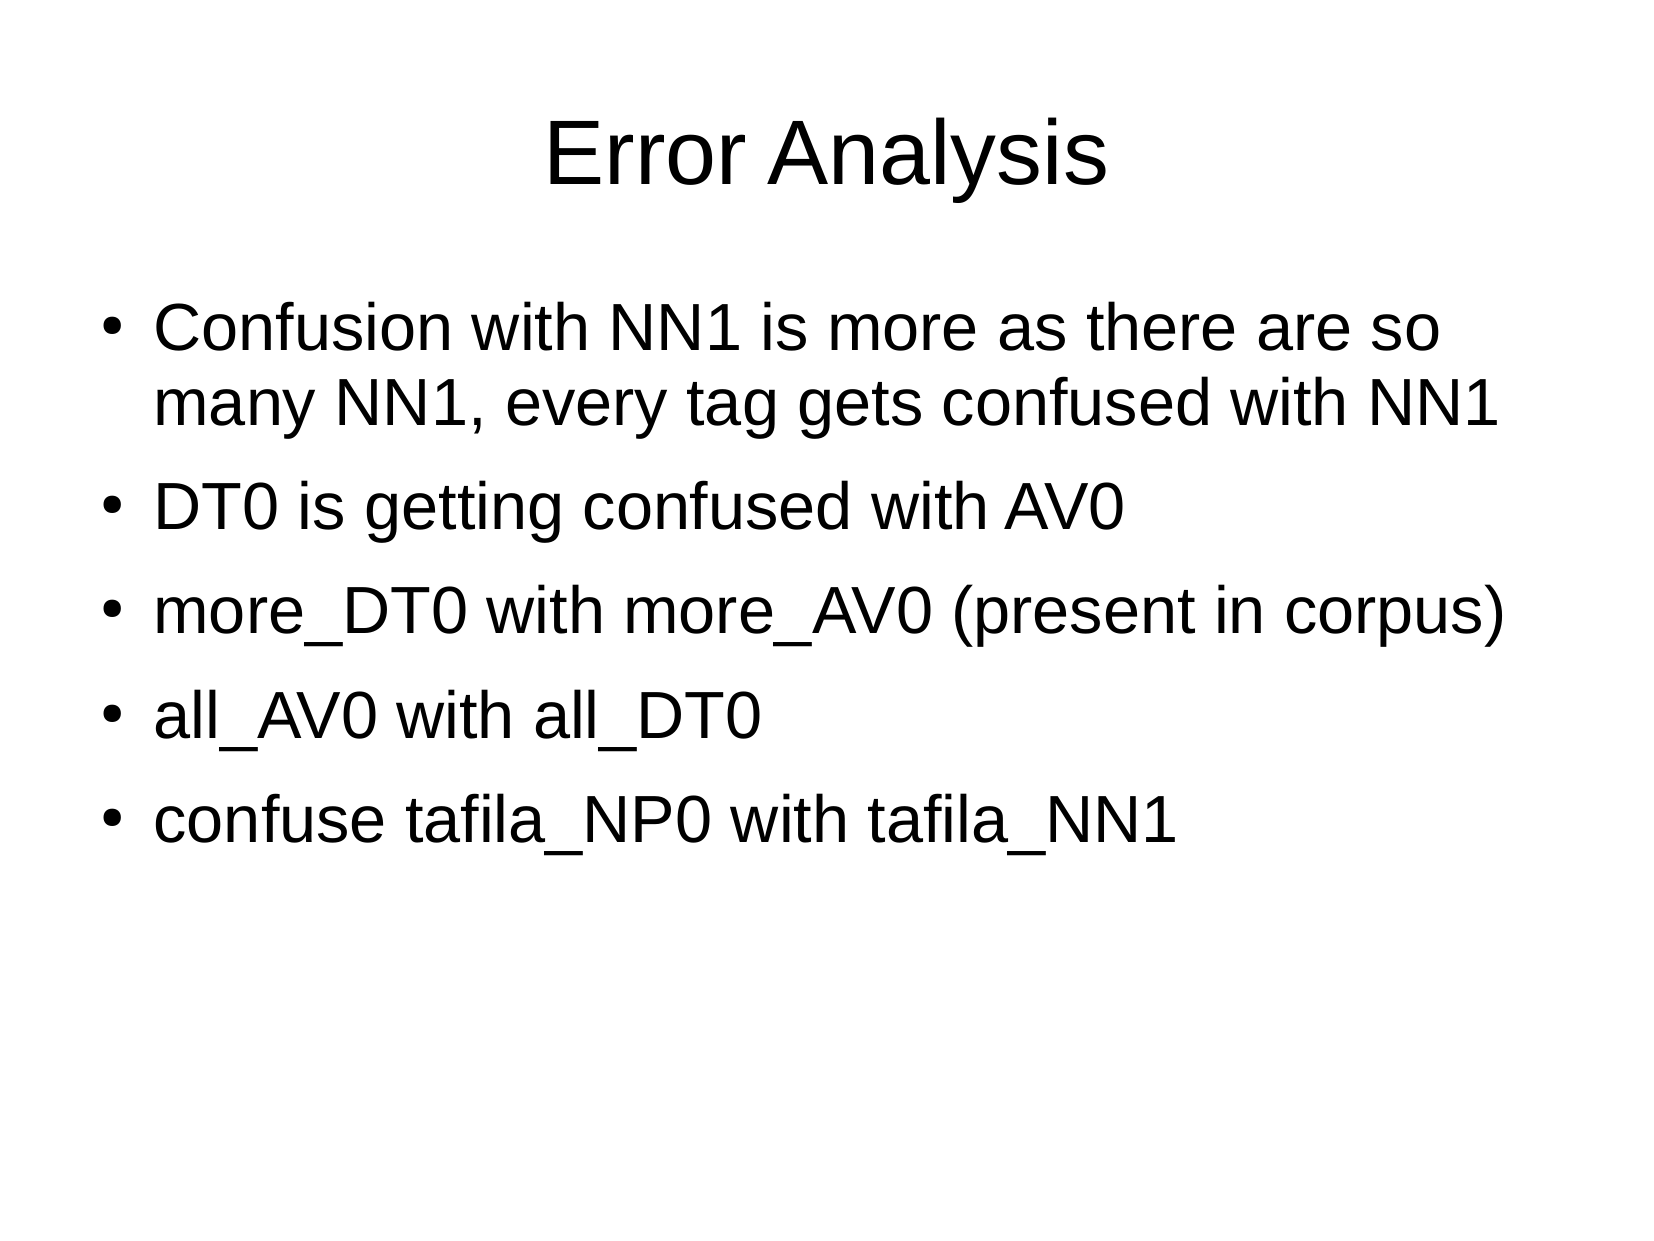

# Error Analysis
Confusion with NN1 is more as there are so many NN1, every tag gets confused with NN1
DT0 is getting confused with AV0
more_DT0 with more_AV0 (present in corpus)
all_AV0 with all_DT0
confuse tafila_NP0 with tafila_NN1